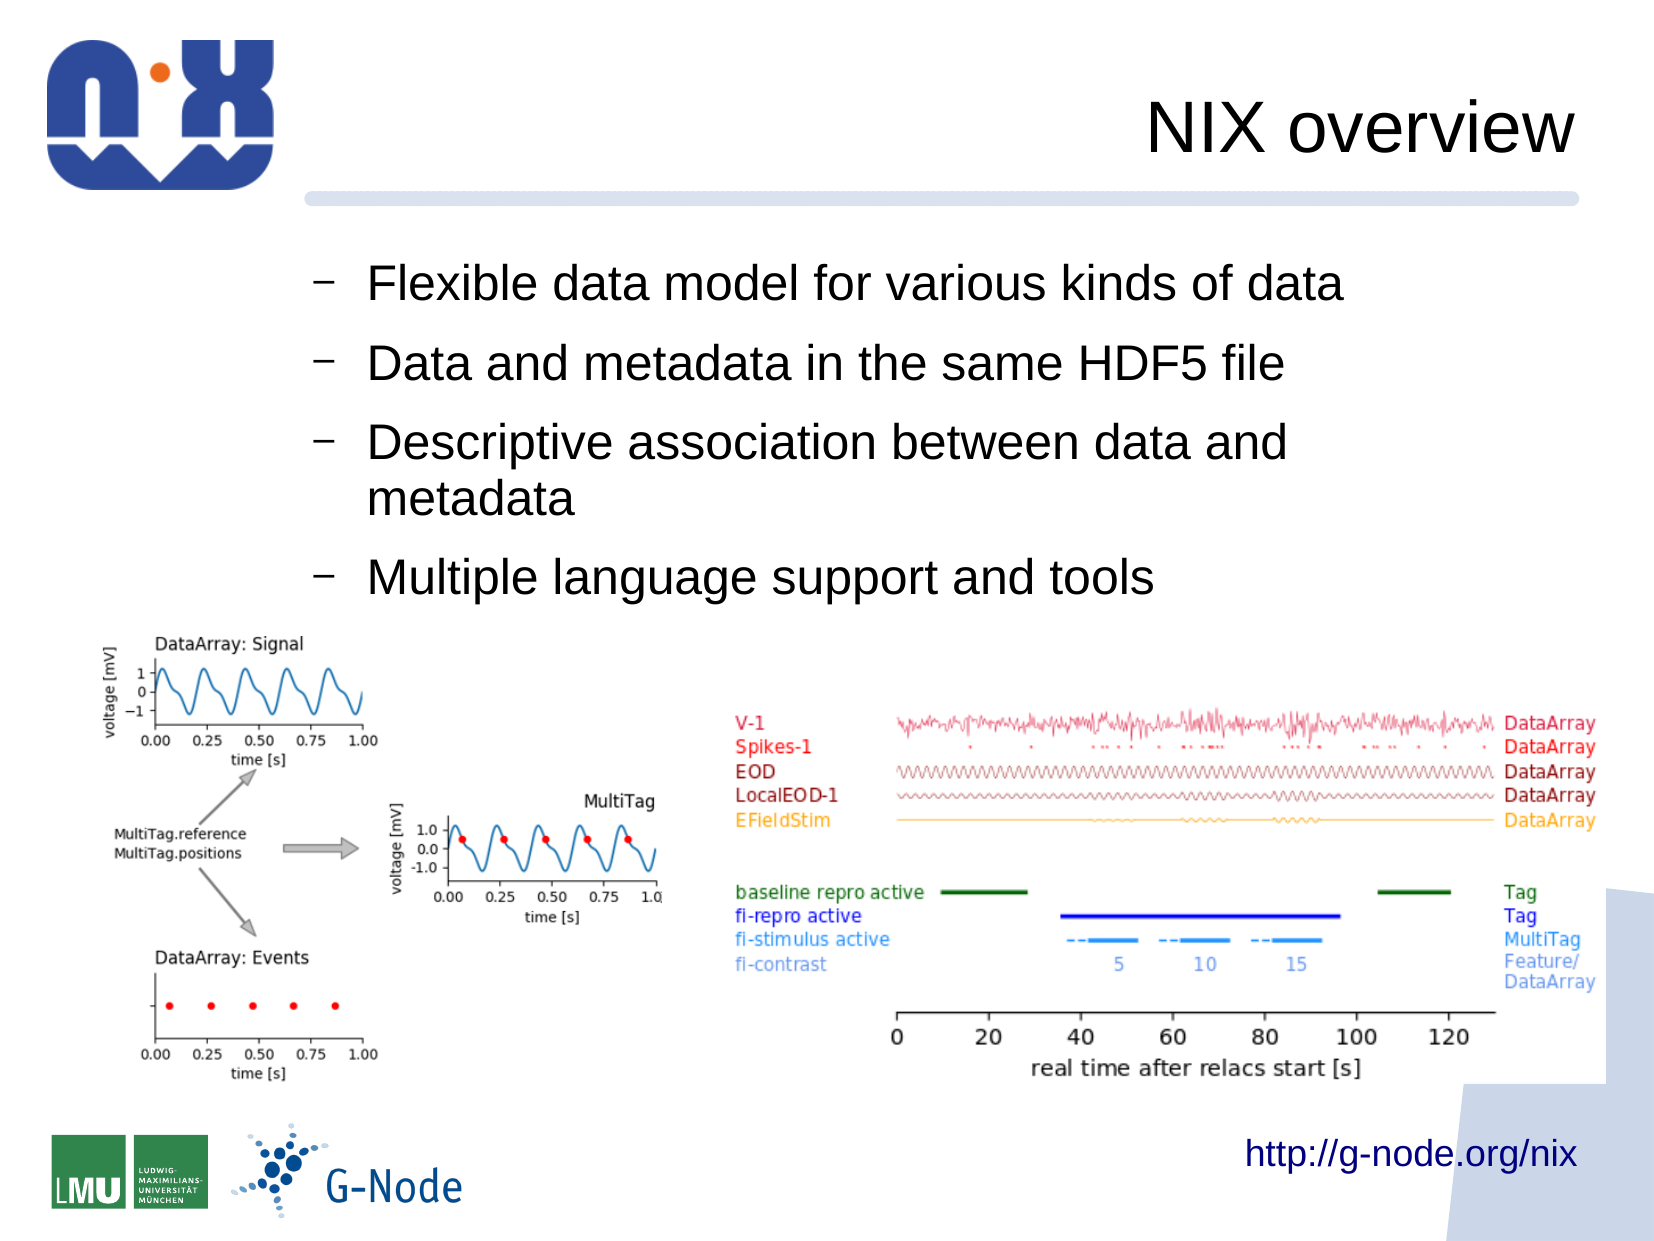

NIX overview
# Flexible data model for various kinds of data
Data and metadata in the same HDF5 file
Descriptive association between data and metadata
Multiple language support and tools
http://g-node.org/nix